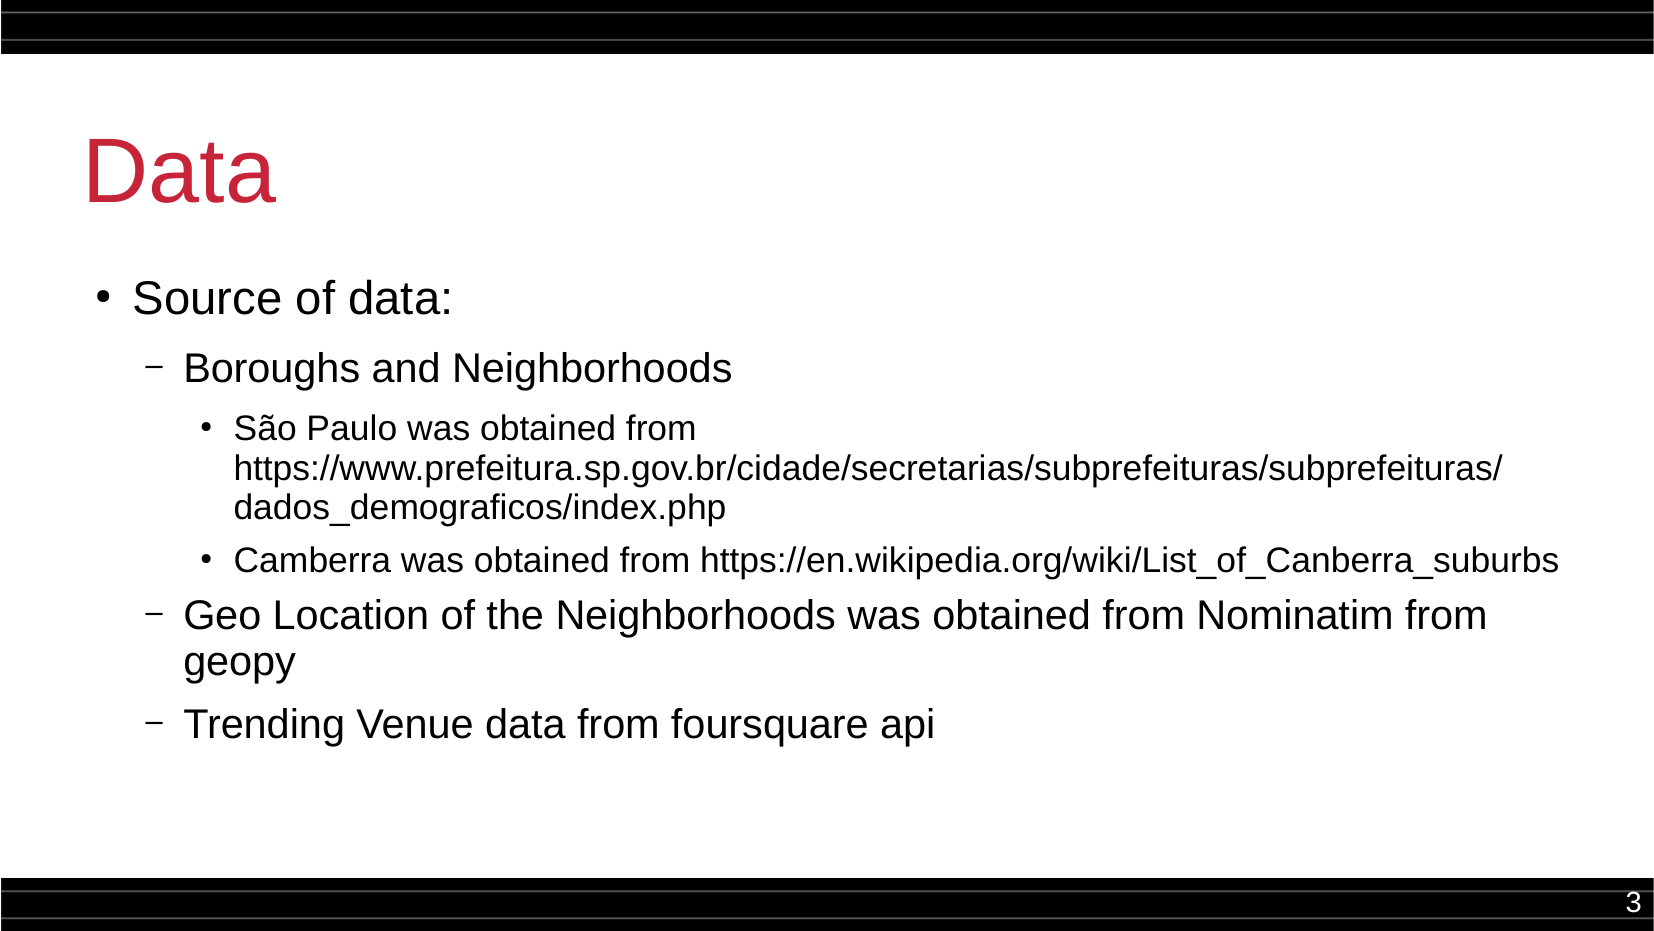

# Data
Source of data:
Boroughs and Neighborhoods
São Paulo was obtained from https://www.prefeitura.sp.gov.br/cidade/secretarias/subprefeituras/subprefeituras/dados_demograficos/index.php
Camberra was obtained from https://en.wikipedia.org/wiki/List_of_Canberra_suburbs
Geo Location of the Neighborhoods was obtained from Nominatim from geopy
Trending Venue data from foursquare api